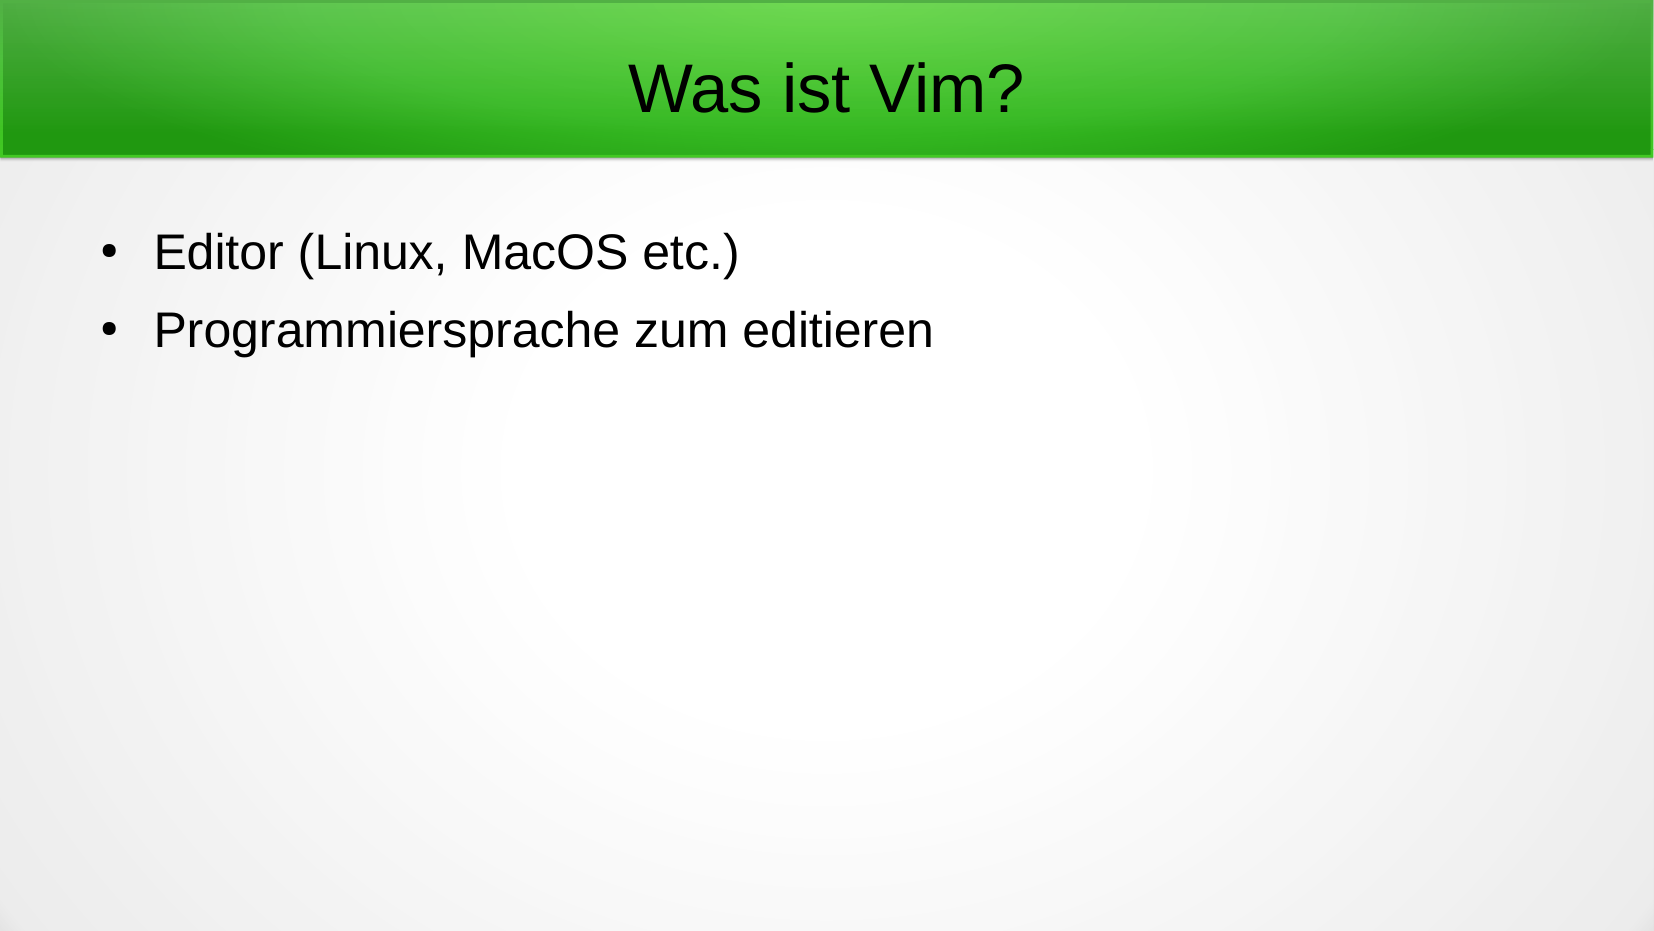

# Was ist Vim?
Editor (Linux, MacOS etc.)
Programmiersprache zum editieren